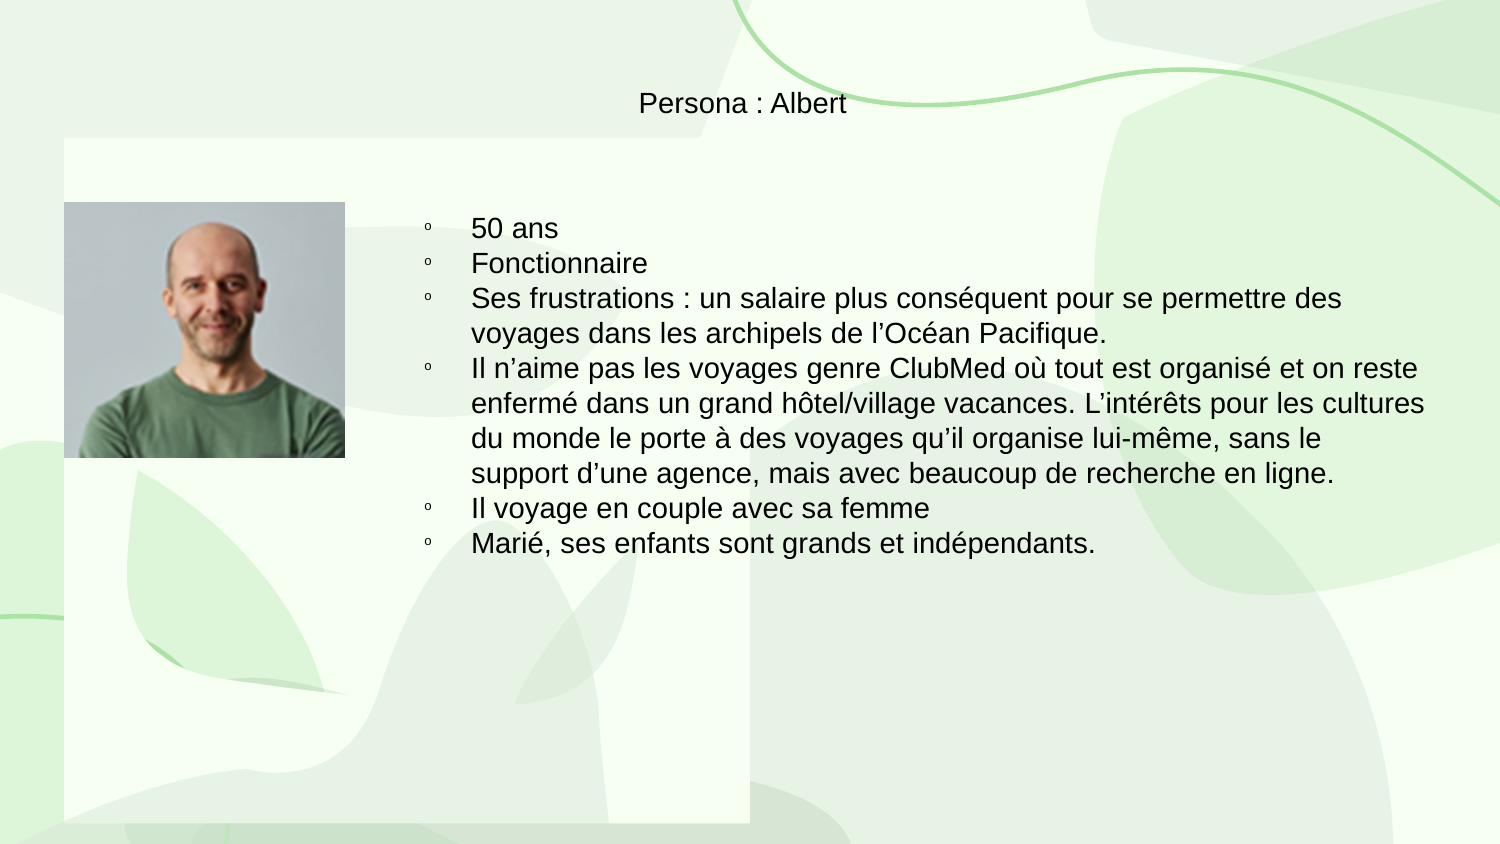

# Persona : Albert
50 ans
Fonctionnaire
Ses frustrations : un salaire plus conséquent pour se permettre des voyages dans les archipels de l’Océan Pacifique.
Il n’aime pas les voyages genre ClubMed où tout est organisé et on reste enfermé dans un grand hôtel/village vacances. L’intérêts pour les cultures du monde le porte à des voyages qu’il organise lui-même, sans le support d’une agence, mais avec beaucoup de recherche en ligne.
Il voyage en couple avec sa femme
Marié, ses enfants sont grands et indépendants.